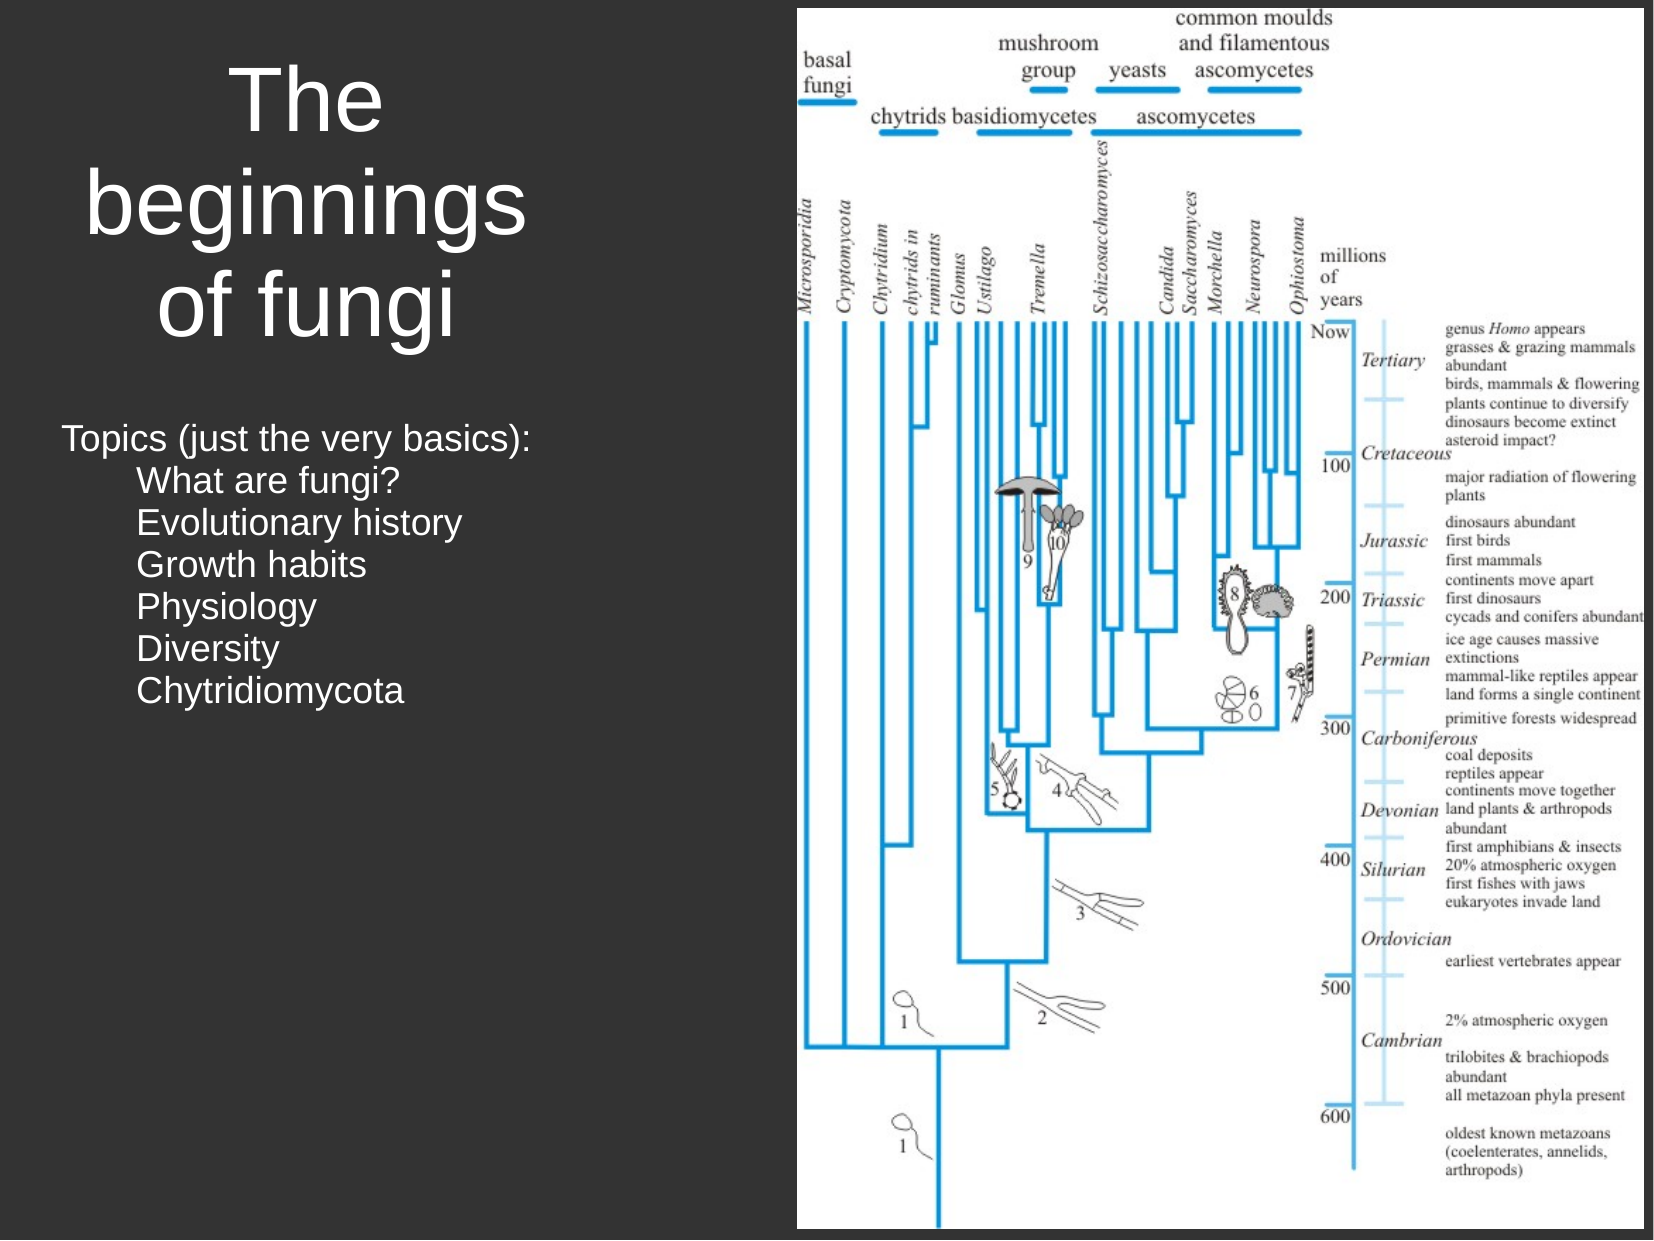

# The beginnings of fungi
Topics (just the very basics):
	What are fungi?
	Evolutionary history
	Growth habits
	Physiology
	Diversity
	Chytridiomycota